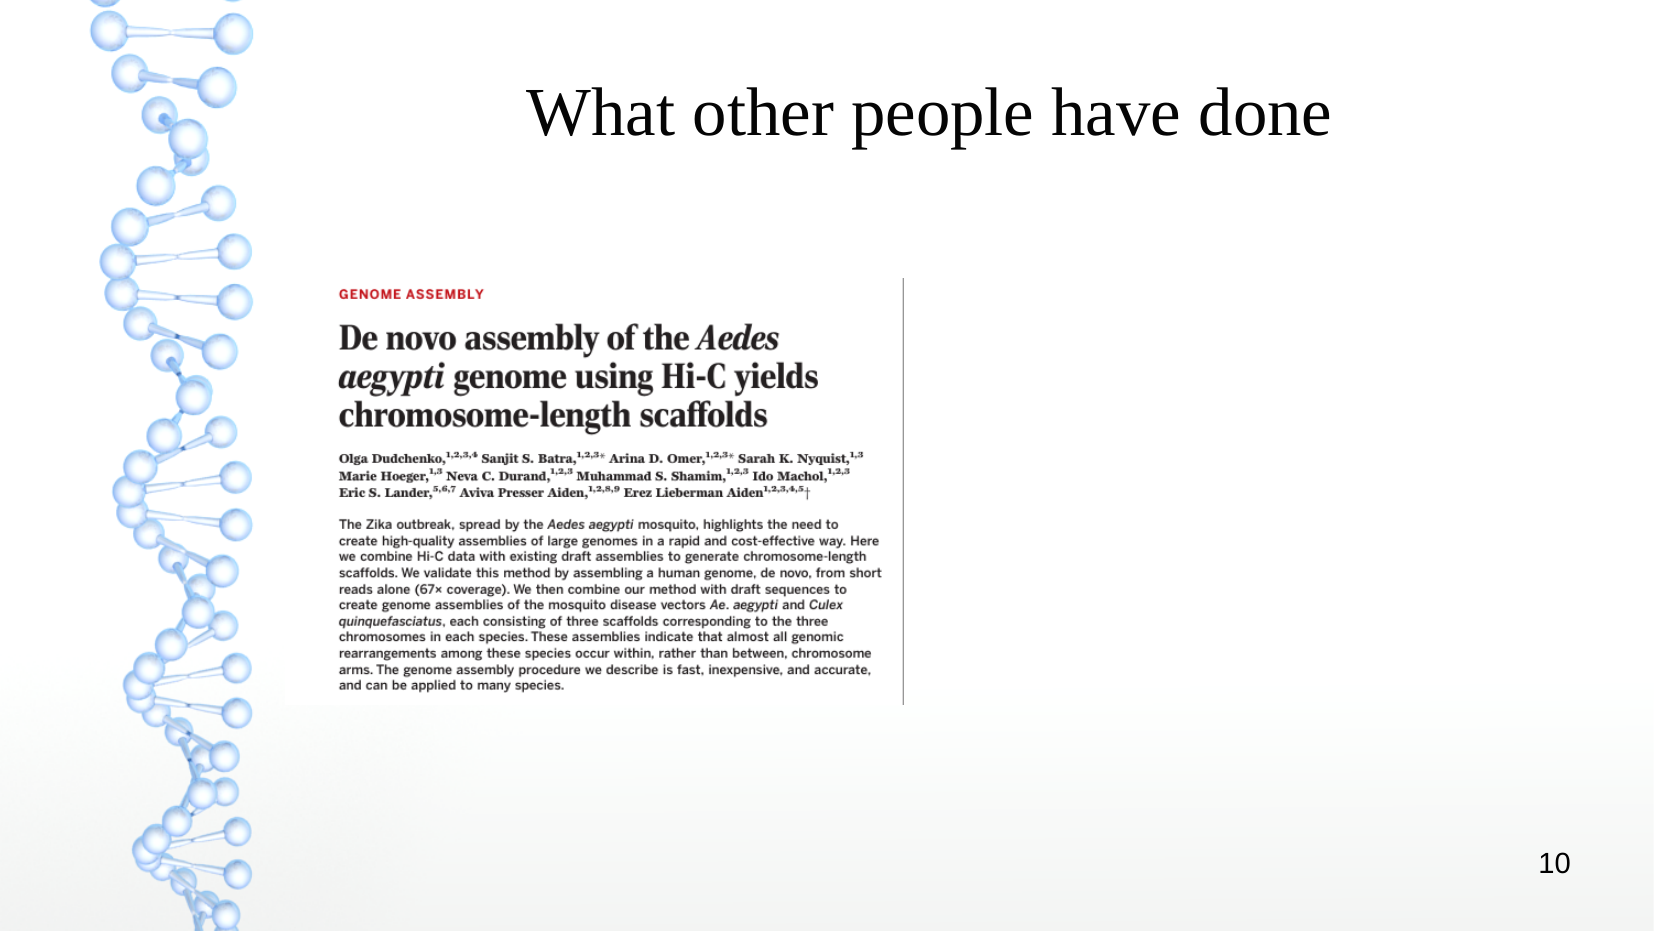

# What other people have done
10